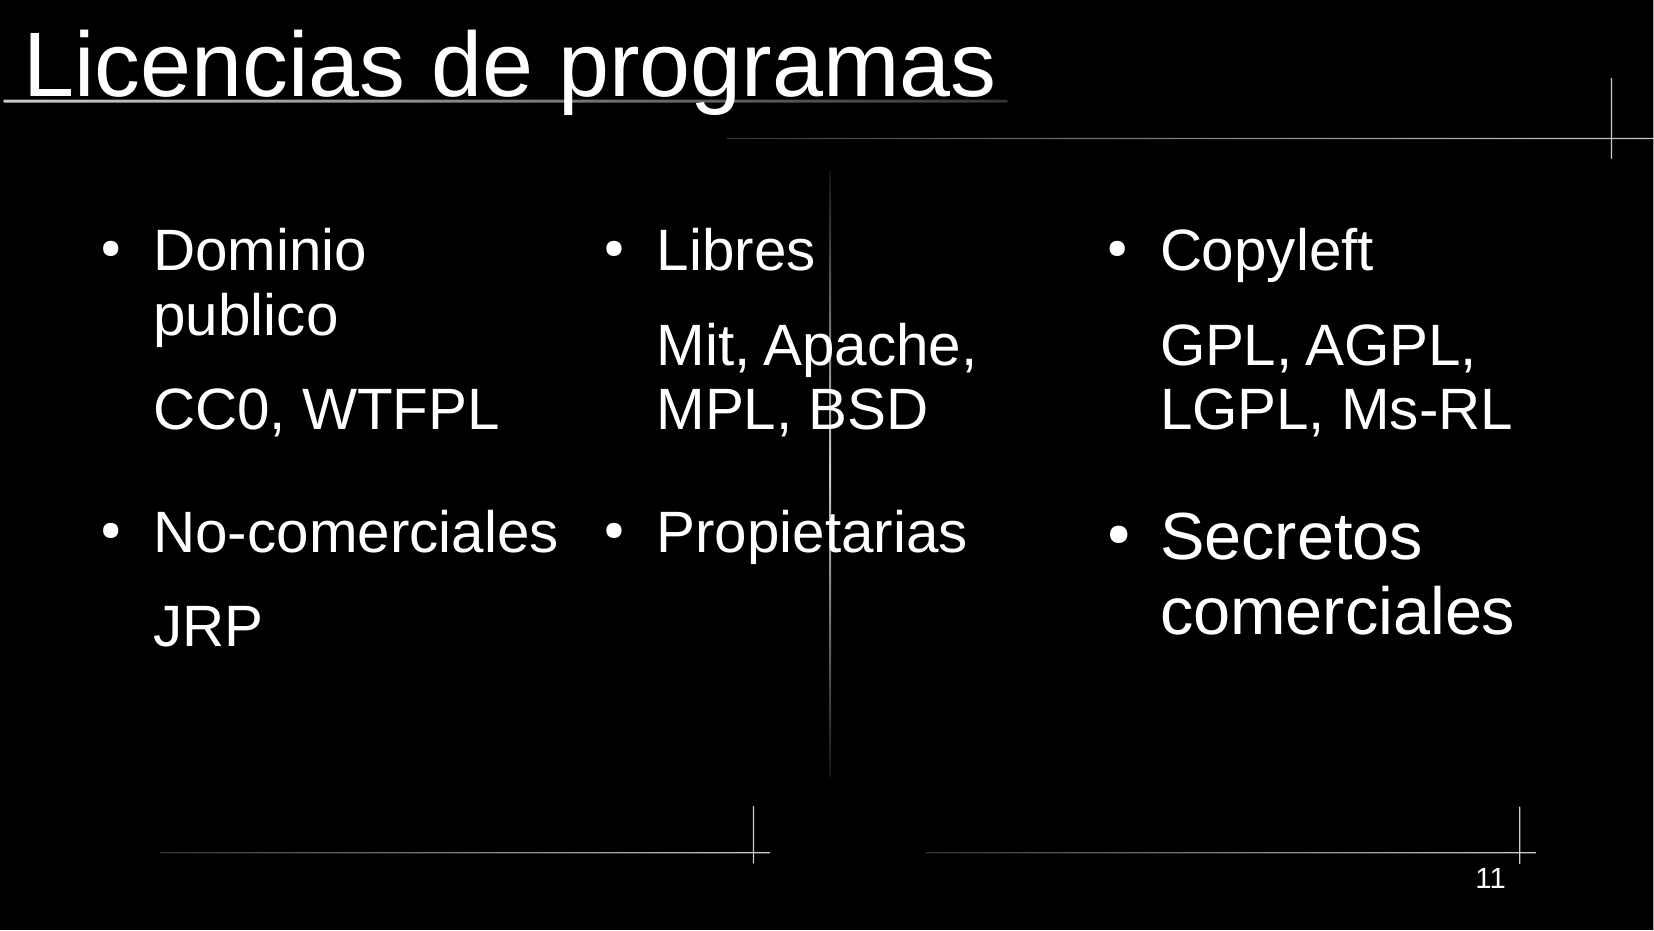

# Licencias de programas
Dominio publico
CC0, WTFPL
Libres
Mit, Apache, MPL, BSD
Copyleft
GPL, AGPL, LGPL, Ms-RL
No-comerciales
JRP
Propietarias
Secretos comerciales
11